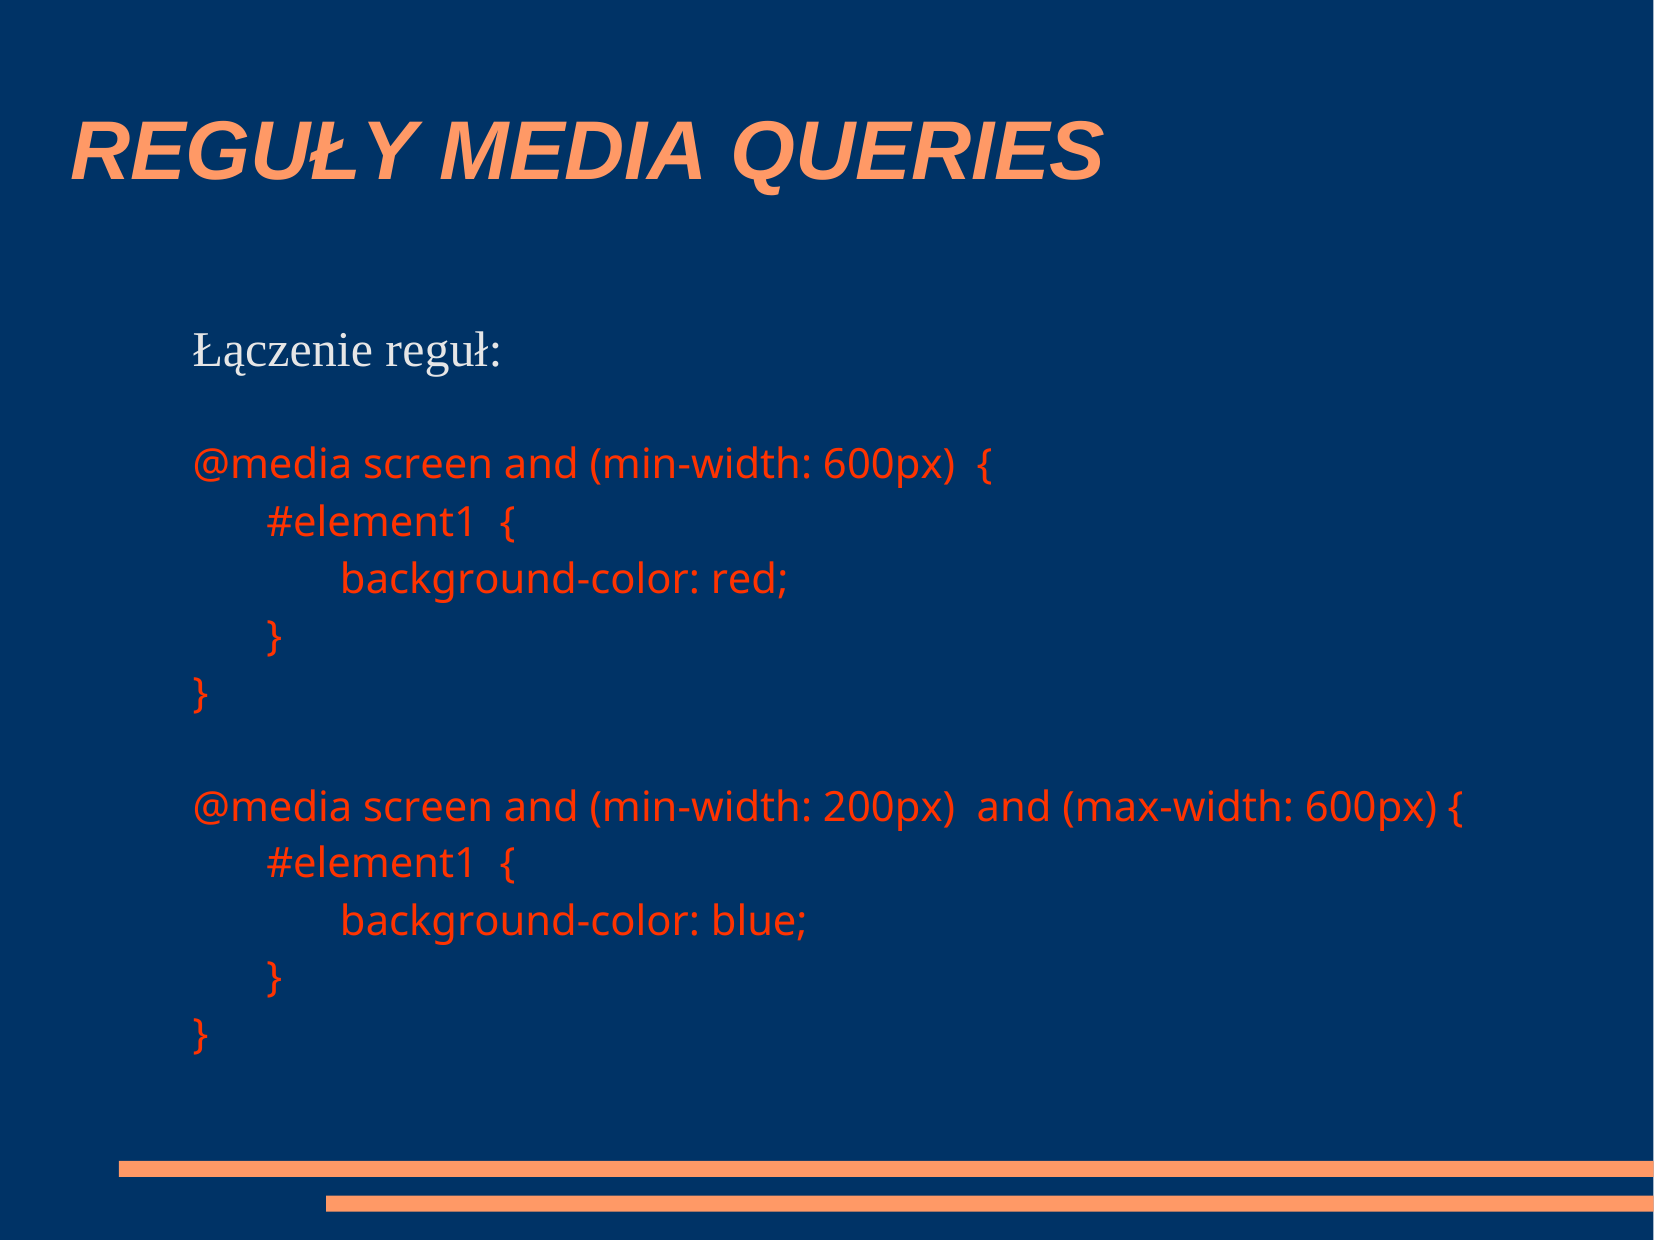

# REGUŁY MEDIA QUERIES
Łączenie reguł:
@media screen and (min-width: 600px) {
	#element1 {
		background-color: red;
	}
}
@media screen and (min-width: 200px) and (max-width: 600px) {
	#element1 {
		background-color: blue;
	}
}